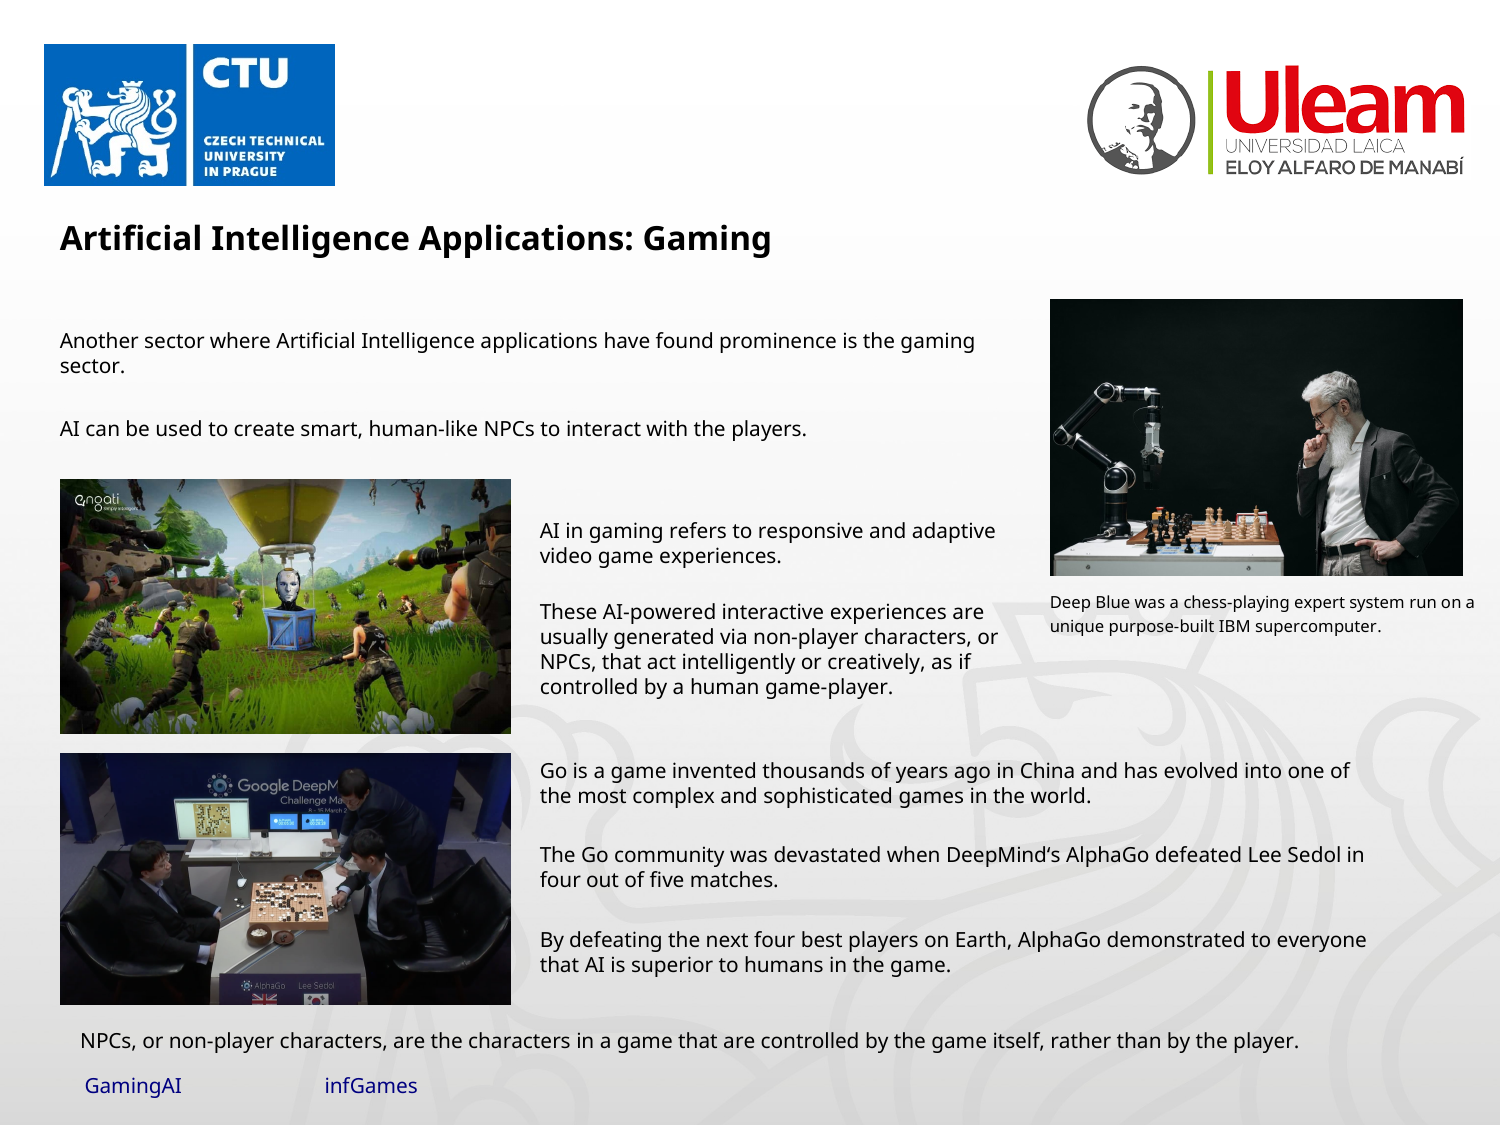

Artificial Intelligence Applications: Gaming
Another sector where Artificial Intelligence applications have found prominence is the gaming sector.
AI can be used to create smart, human-like NPCs to interact with the players.
AI in gaming refers to responsive and adaptive video game experiences.
These AI-powered interactive experiences are usually generated via non-player characters, or NPCs, that act intelligently or creatively, as if controlled by a human game-player.
Deep Blue was a chess-playing expert system run on a unique purpose-built IBM supercomputer.
Go is a game invented thousands of years ago in China and has evolved into one of the most complex and sophisticated games in the world.
The Go community was devastated when DeepMind‘s AlphaGo defeated Lee Sedol in four out of five matches.
By defeating the next four best players on Earth, AlphaGo demonstrated to everyone that AI is superior to humans in the game.
NPCs, or non-player characters, are the characters in a game that are controlled by the game itself, rather than by the player.
GamingAI
infGames